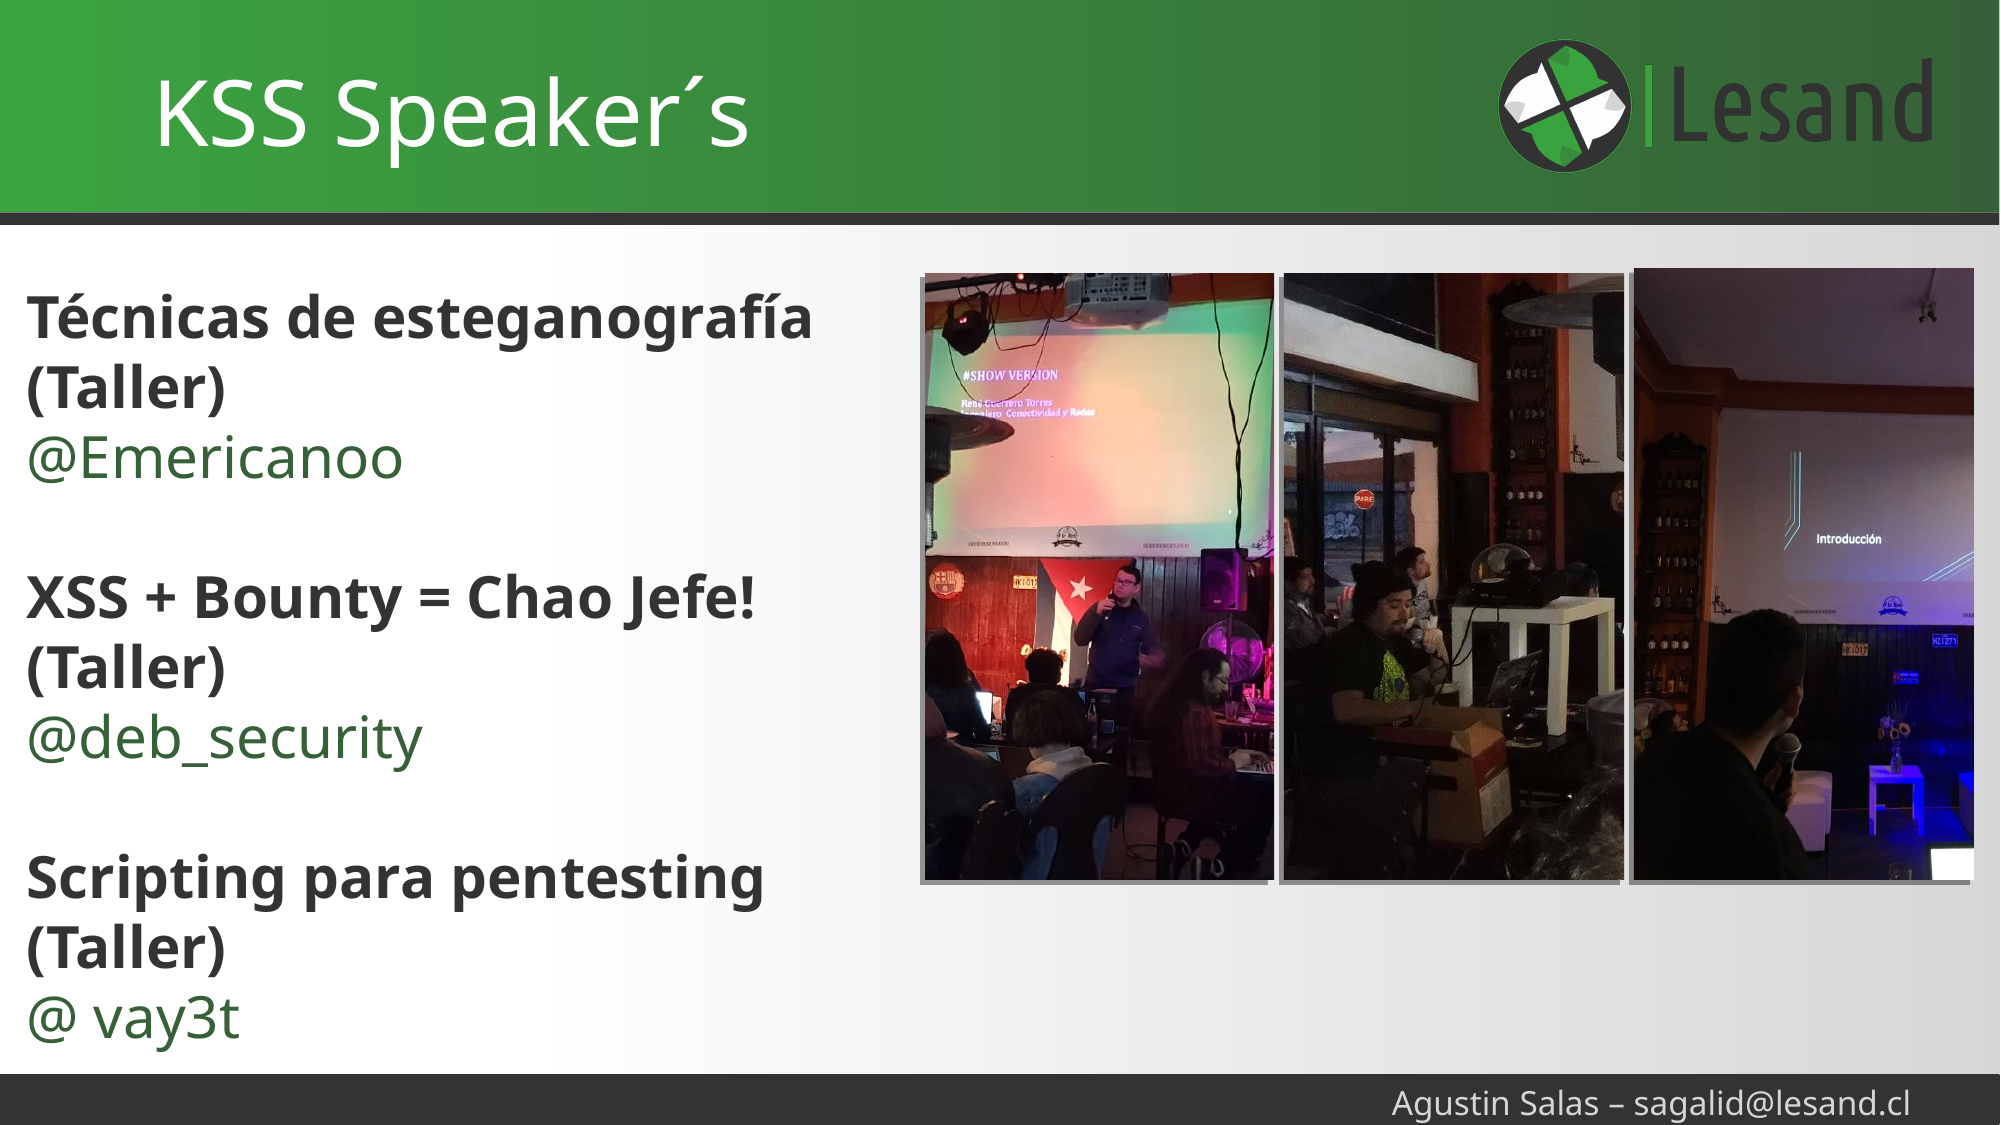

KSS Speaker´s
Técnicas de esteganografía
(Taller)
@Emericanoo
XSS + Bounty = Chao Jefe!
(Taller)
@deb_security
Scripting para pentesting
(Taller)
@ vay3t